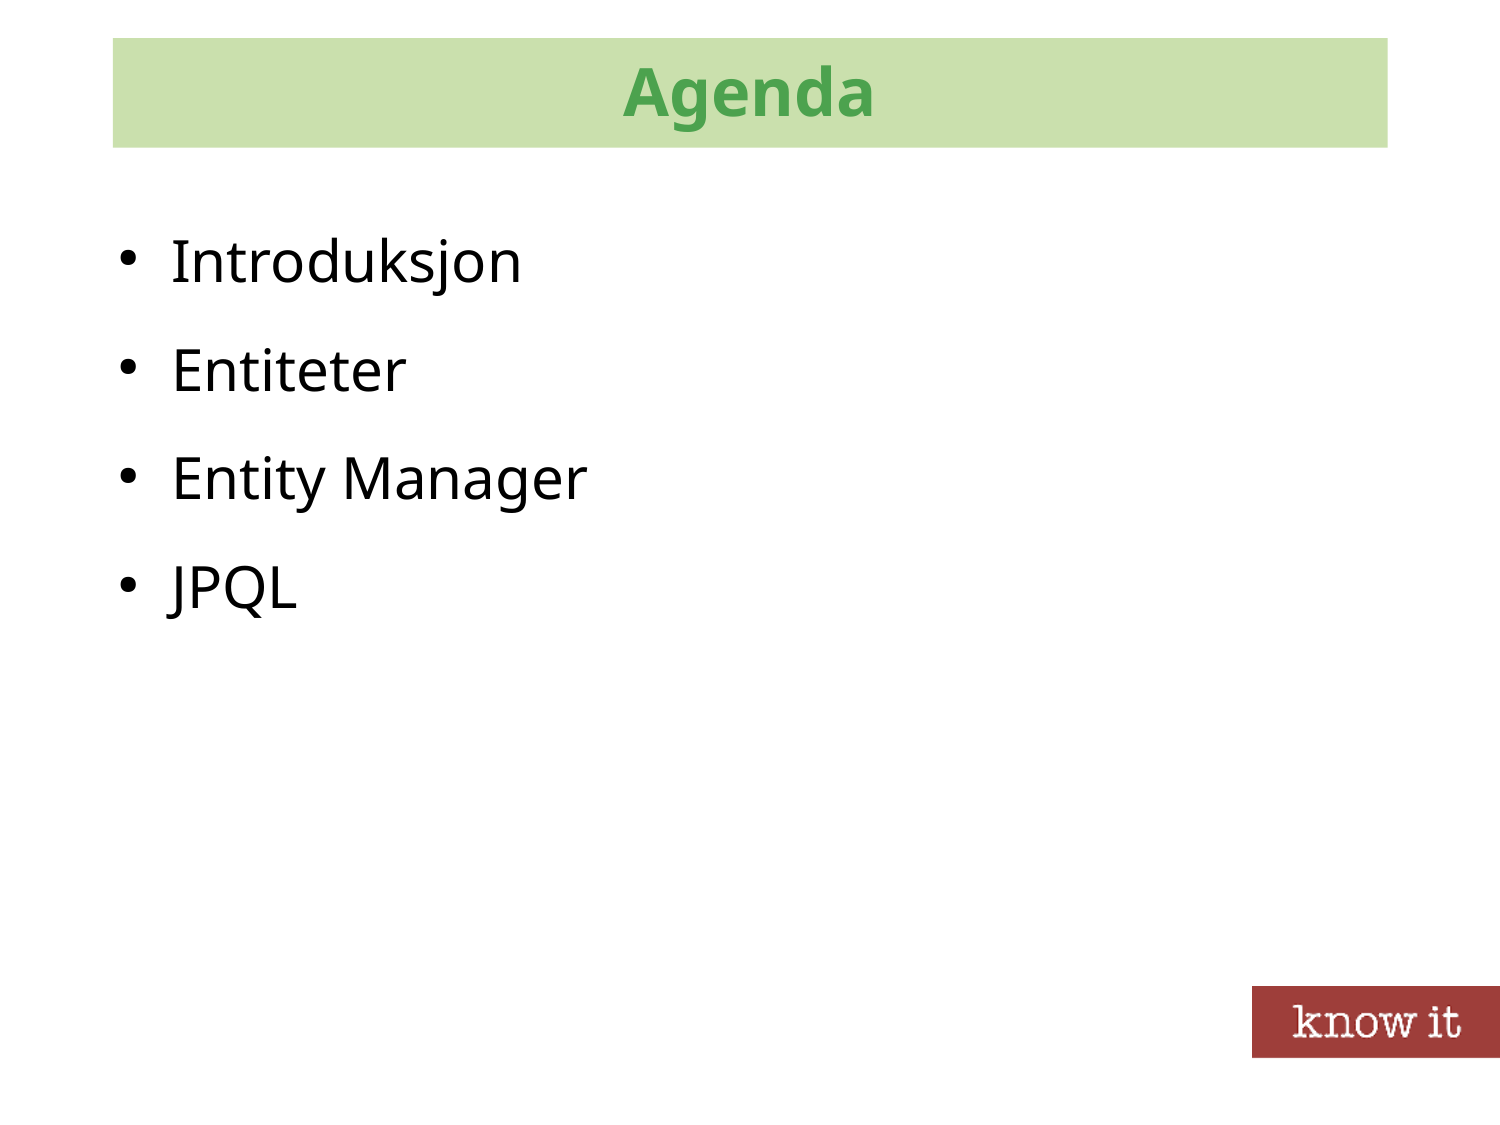

Agenda
# Introduksjon
Entiteter
Entity Manager
JPQL